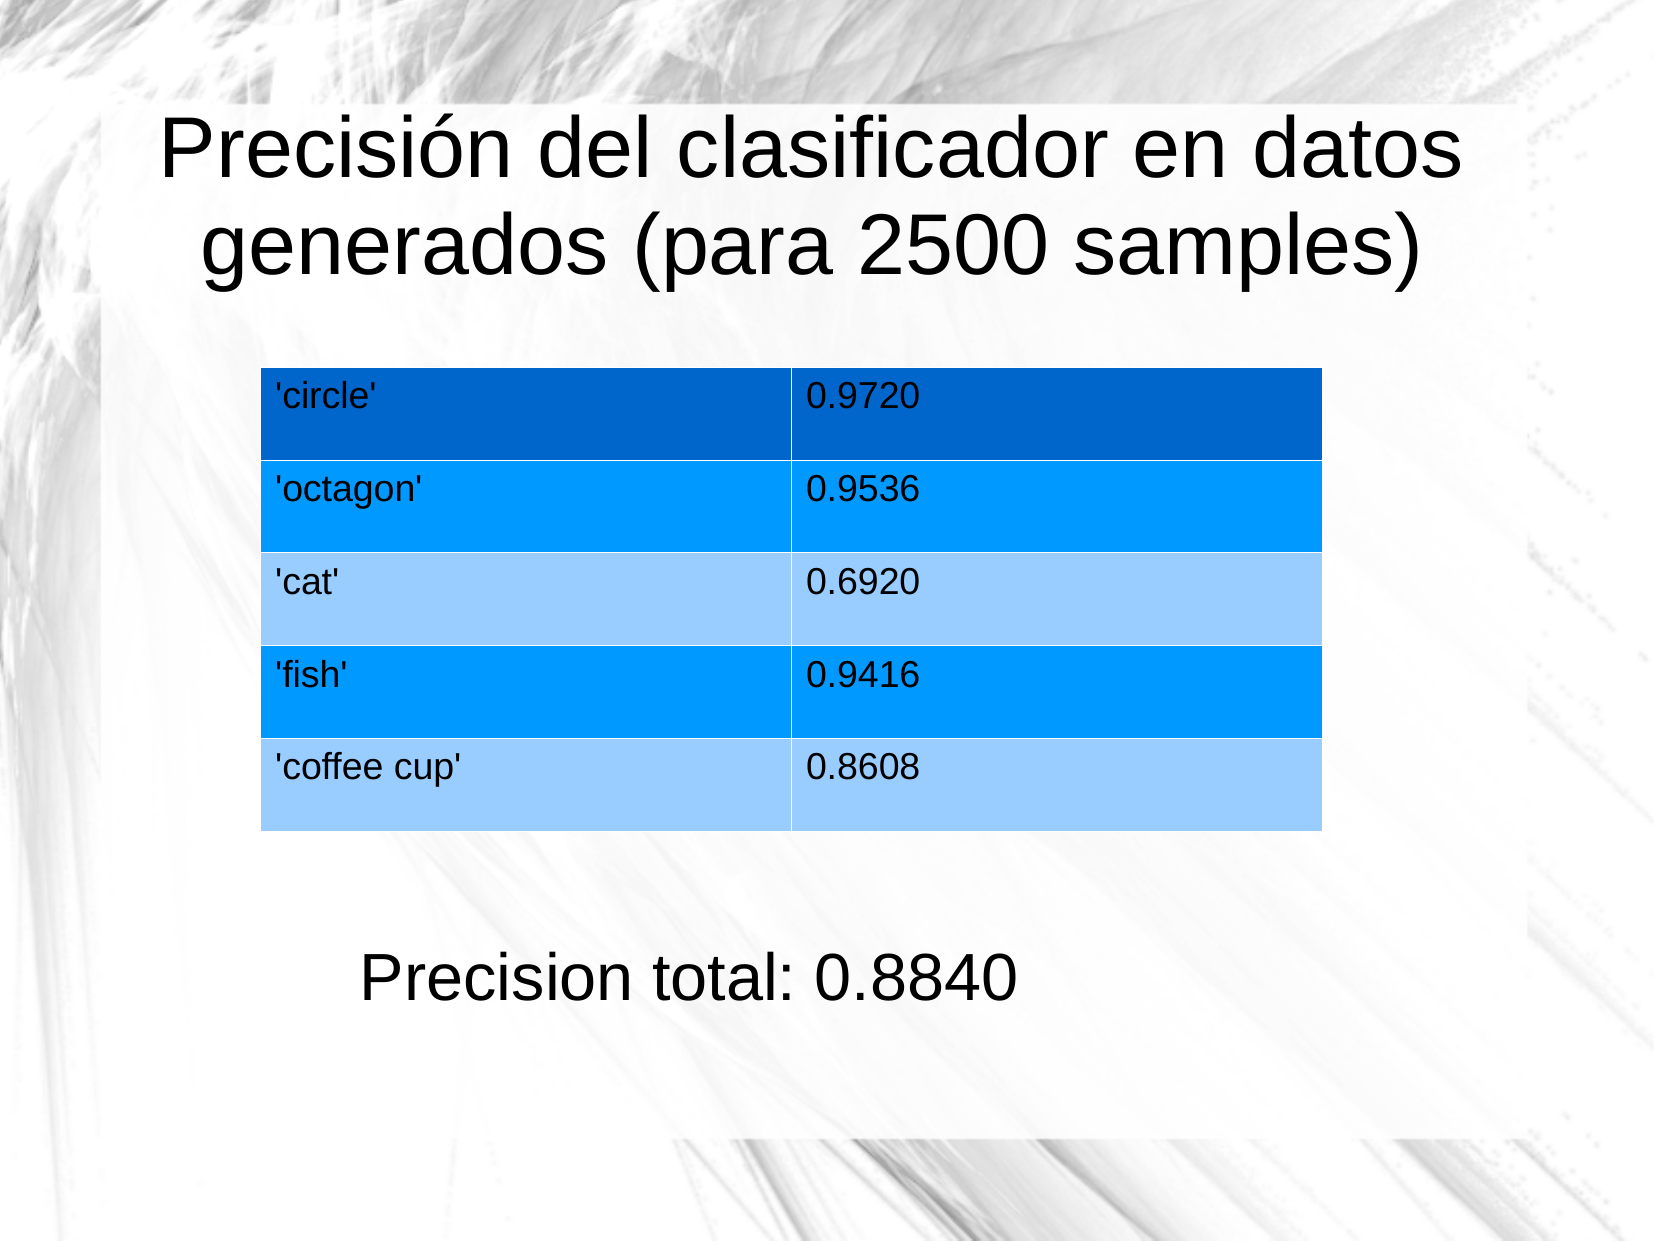

# Precisión del clasificador en datos generados (para 2500 samples)
| 'circle' | 0.9720 |
| --- | --- |
| 'octagon' | 0.9536 |
| 'cat' | 0.6920 |
| 'fish' | 0.9416 |
| 'coffee cup' | 0.8608 |
Precision total: 0.8840